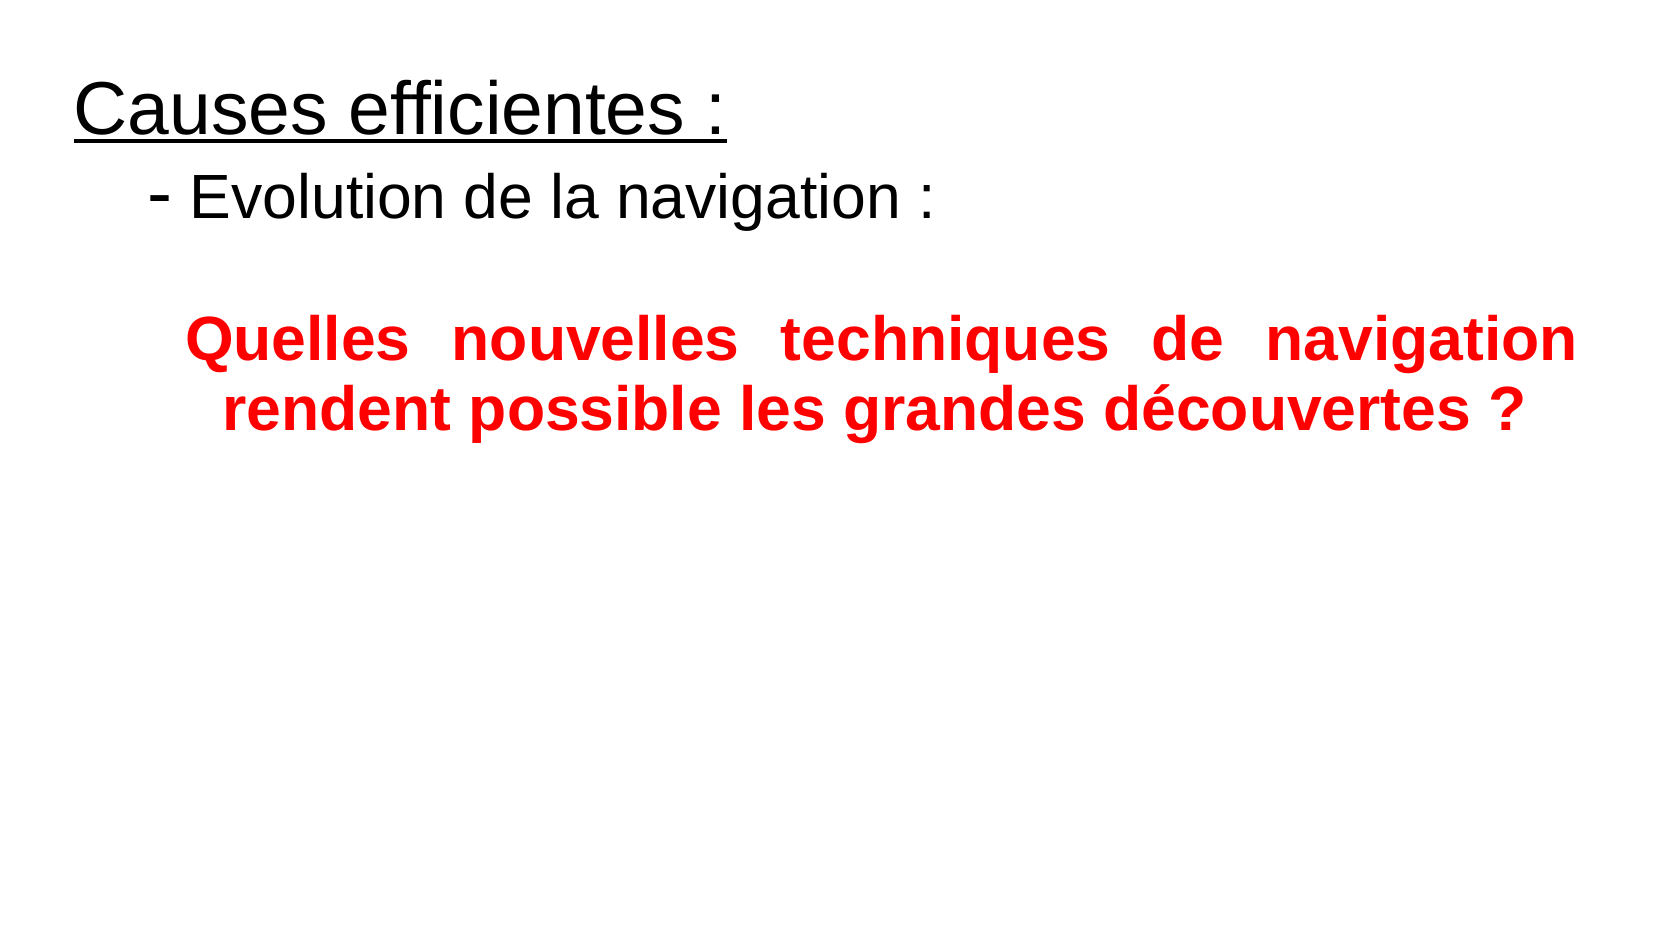

Causes efficientes :
	- Evolution de la navigation :
Quelles nouvelles techniques de navigation rendent possible les grandes découvertes ?